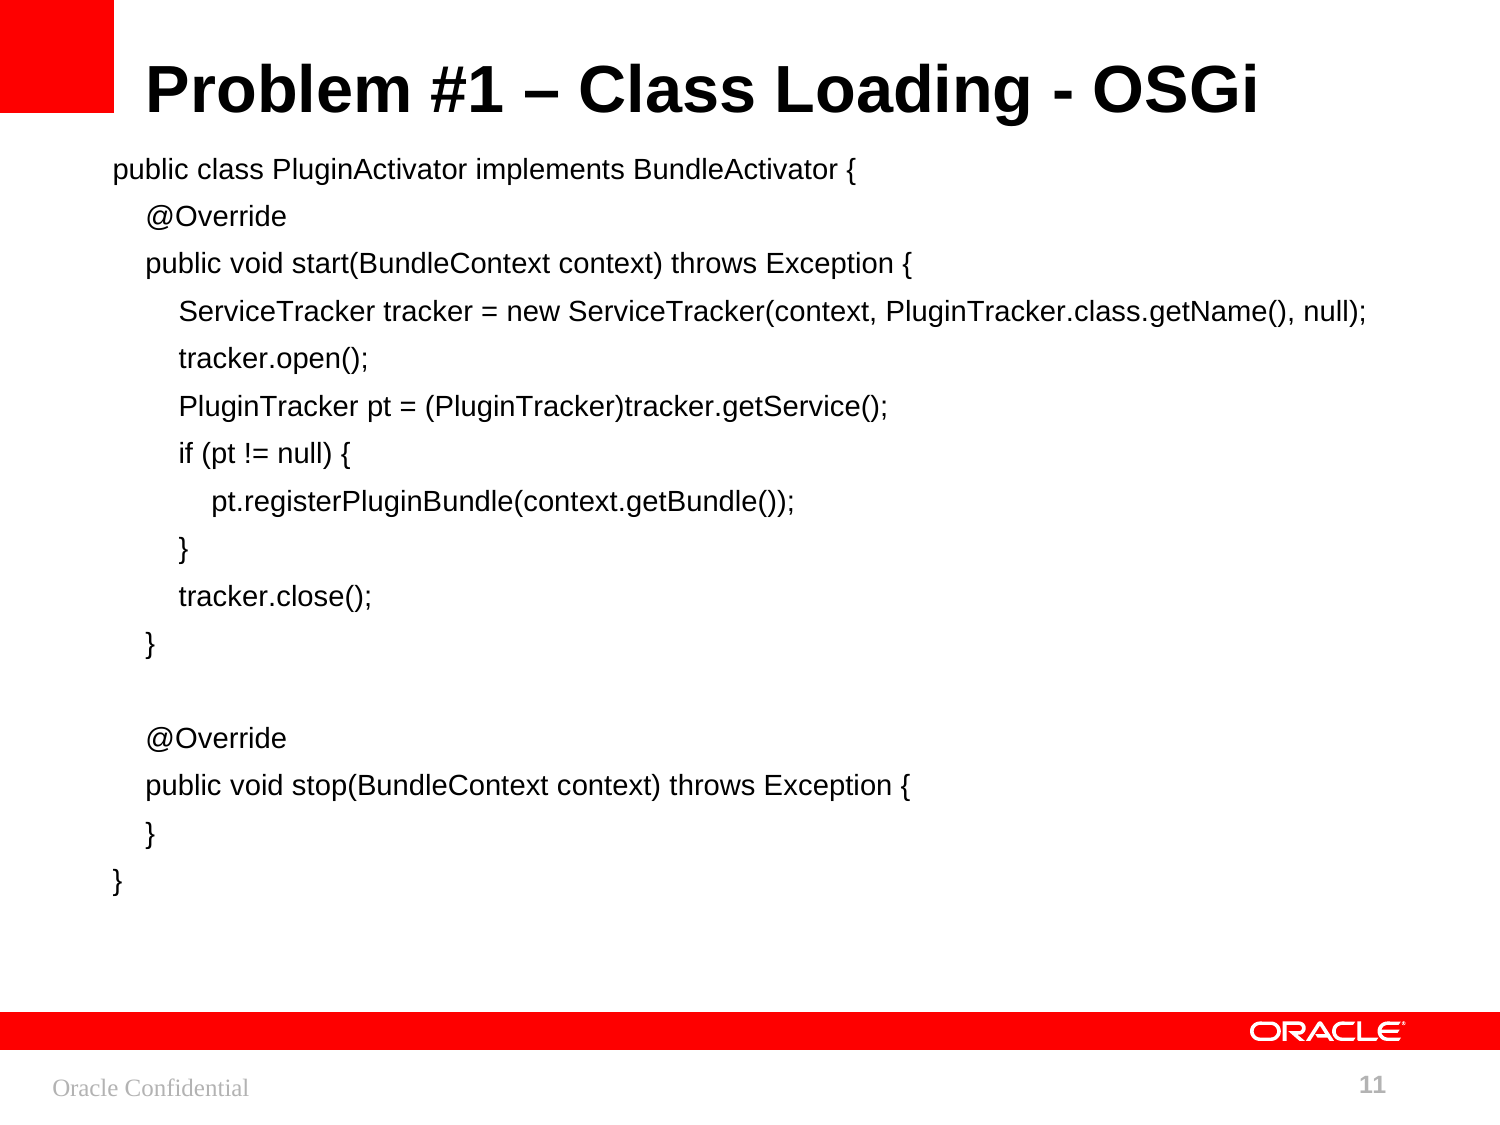

Problem #1 – Class Loading - OSGi
# public class PluginActivator implements BundleActivator {
 @Override
 public void start(BundleContext context) throws Exception {
 ServiceTracker tracker = new ServiceTracker(context, PluginTracker.class.getName(), null);
 tracker.open();
 PluginTracker pt = (PluginTracker)tracker.getService();
 if (pt != null) {
 pt.registerPluginBundle(context.getBundle());
 }
 tracker.close();
 }
 @Override
 public void stop(BundleContext context) throws Exception {
 }
}